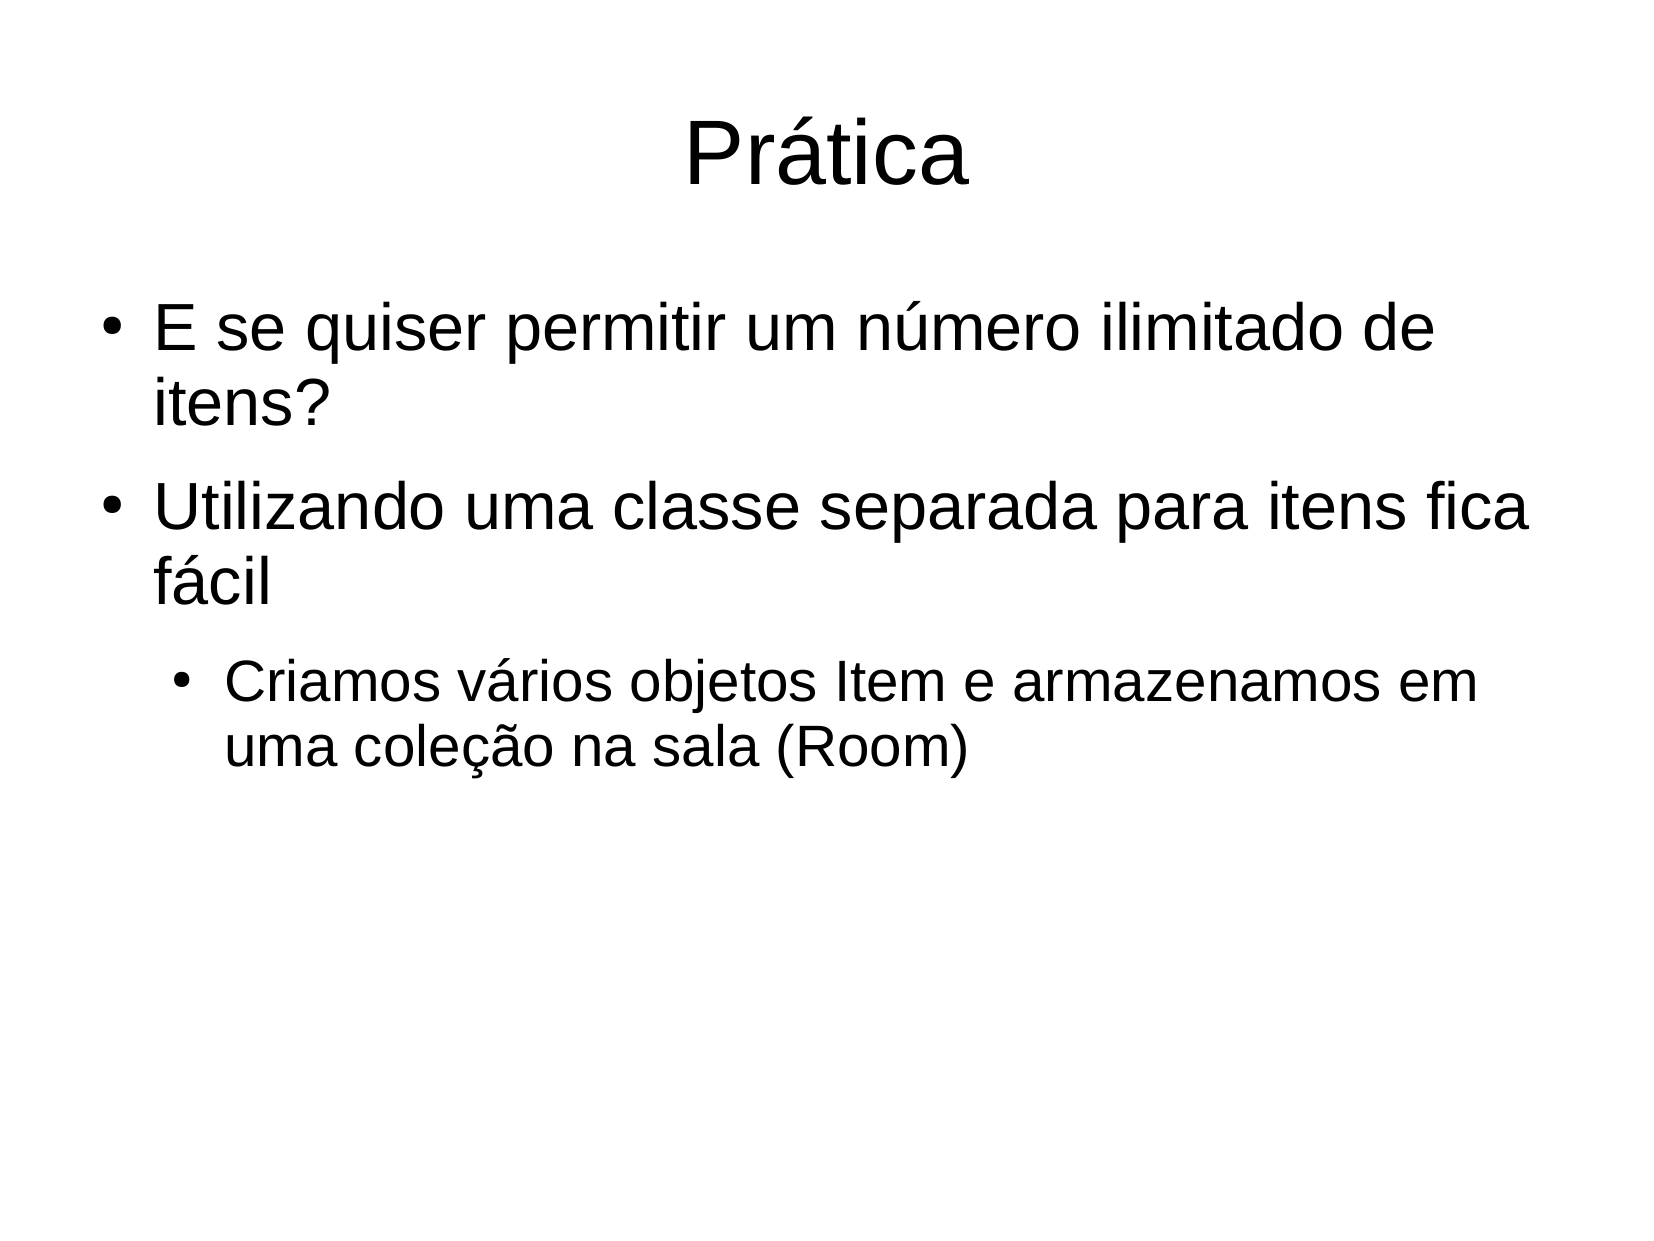

# Prática
E se quiser permitir um número ilimitado de itens?
Utilizando uma classe separada para itens fica fácil
Criamos vários objetos Item e armazenamos em uma coleção na sala (Room)